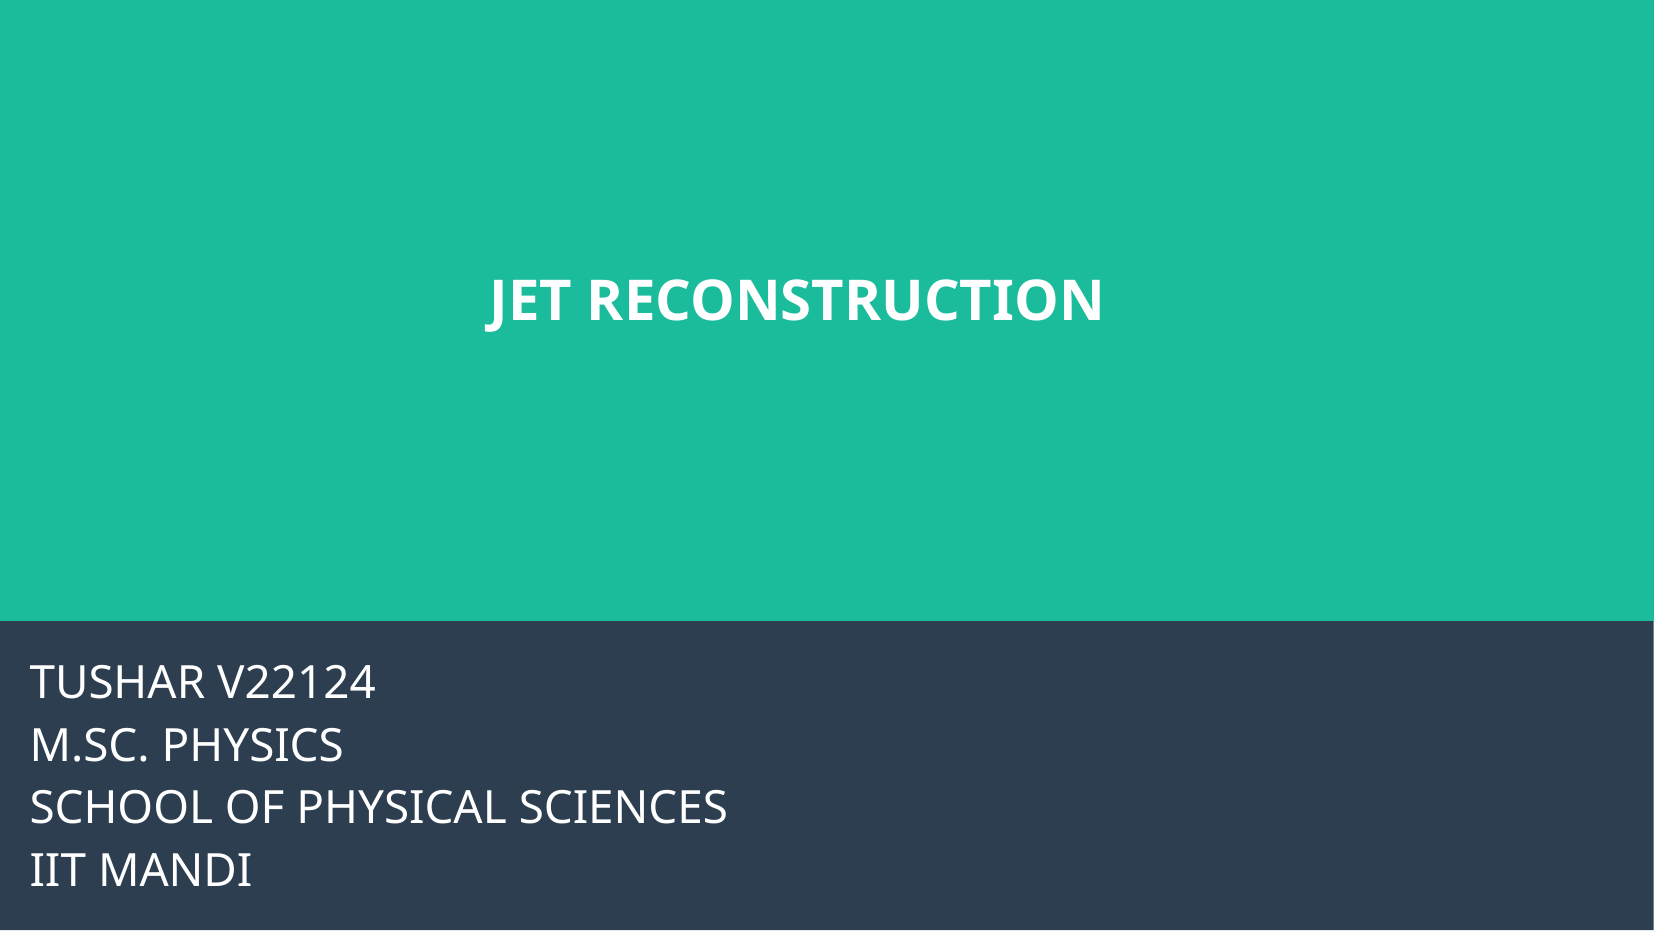

# JET RECONSTRUCTION
TUSHAR V22124
M.SC. PHYSICS
SCHOOL OF PHYSICAL SCIENCES
IIT MANDI